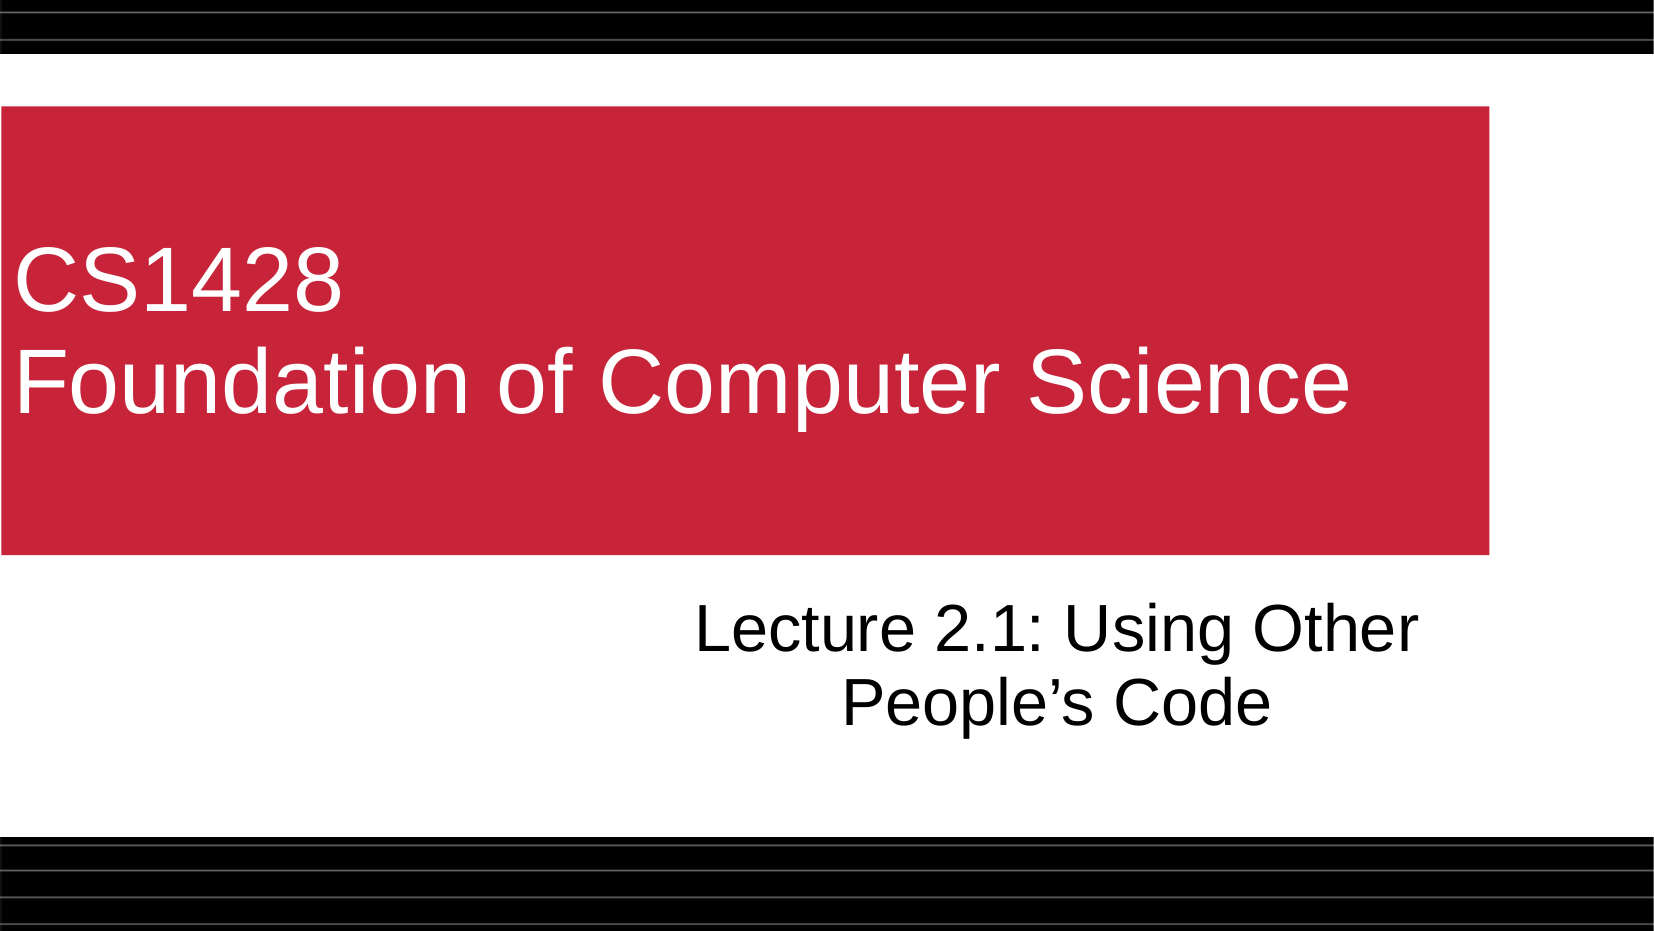

# CS1428 Foundation of Computer Science
Lecture 2.1: Using Other People’s Code